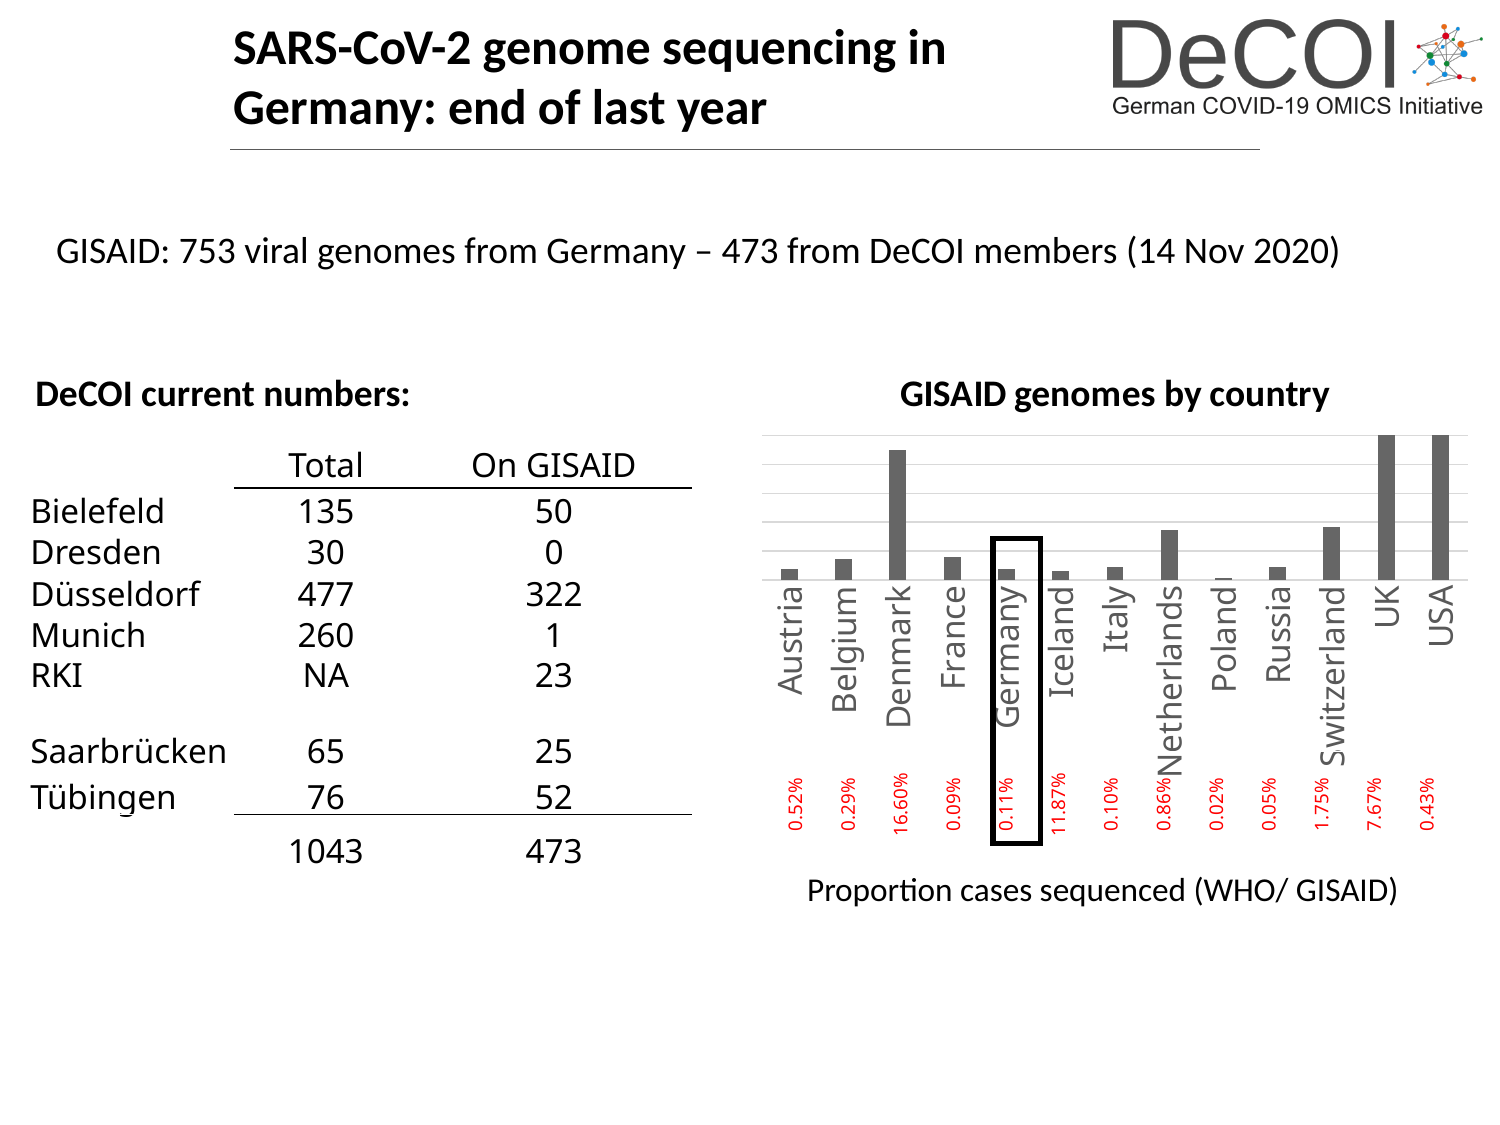

SARS-CoV-2 genome sequencing in Germany: end of last year
GISAID: 753 viral genomes from Germany – 473 from DeCOI members (14 Nov 2020)
### Chart: GISAID genomes by country
| Category | Series1 |
|---|---|
| Austria | 761.0 |
| Belgium | 1442.0 |
| Denmark | 9004.0 |
| France | 1607.0 |
| Germany | 753.0 |
| Iceland | 601.0 |
| Italy | 885.0 |
| Netherlands | 3492.0 |
| Poland | 117.0 |
| Russia | 874.0 |
| Switzerland | 3698.0 |
| UK | 89901.0 |
| USA | 41457.0 |DeCOI current numbers:
| | Total | On GISAID |
| --- | --- | --- |
| Bielefeld | 135 | 50 |
| Dresden | 30 | 0 |
| Düsseldorf | 477 | 322 |
| Munich | 260 | 1 |
| RKI | NA | 23 |
| Saarbrücken | 65 | 25 |
| Tübingen | 76 | 52 |
| | 1043 | 473 |
| 0.52% | 0.29% | 16.60% | 0.09% | 0.11% | 11.87% | 0.10% | 0.86% | 0.02% | 0.05% | 1.75% | 7.67% | 0.43% |
| --- | --- | --- | --- | --- | --- | --- | --- | --- | --- | --- | --- | --- |
Proportion cases sequenced (WHO/ GISAID)